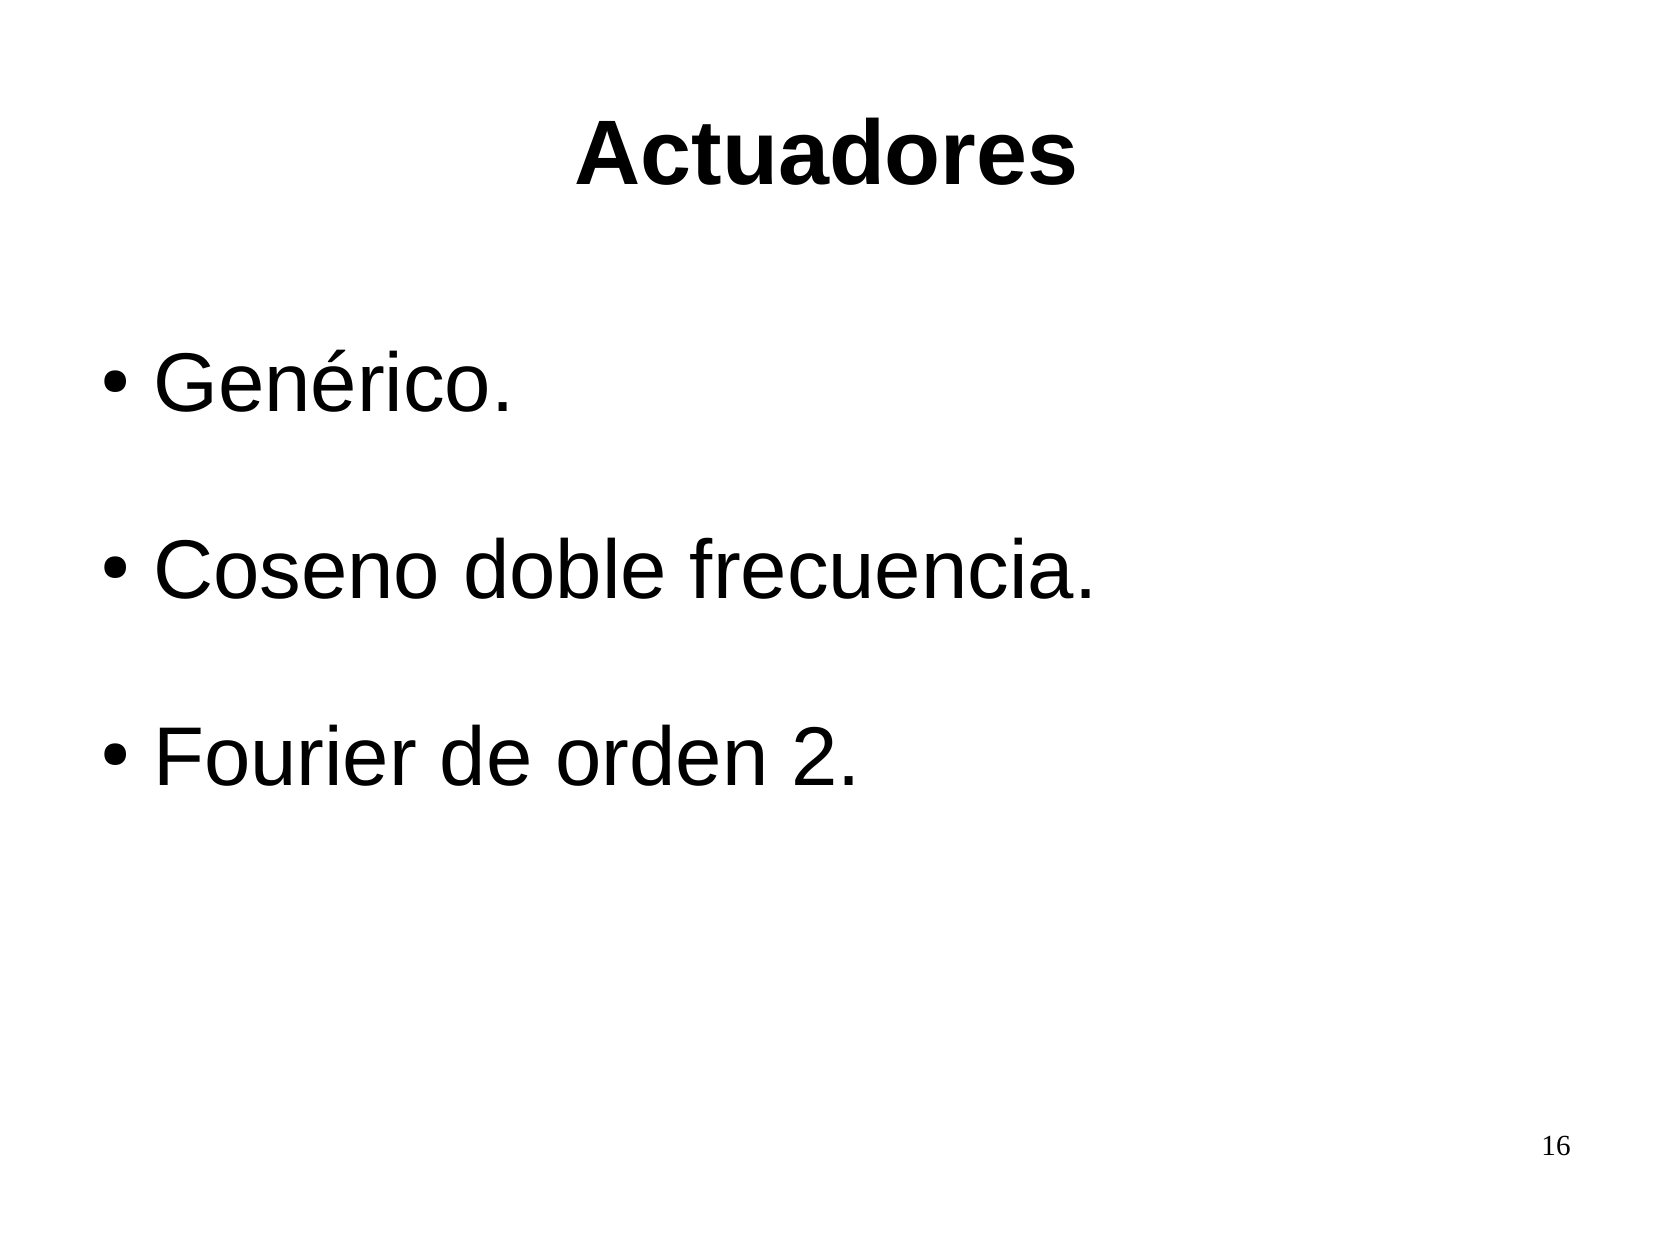

# Actuadores
Genérico.
Coseno doble frecuencia.
Fourier de orden 2.
16